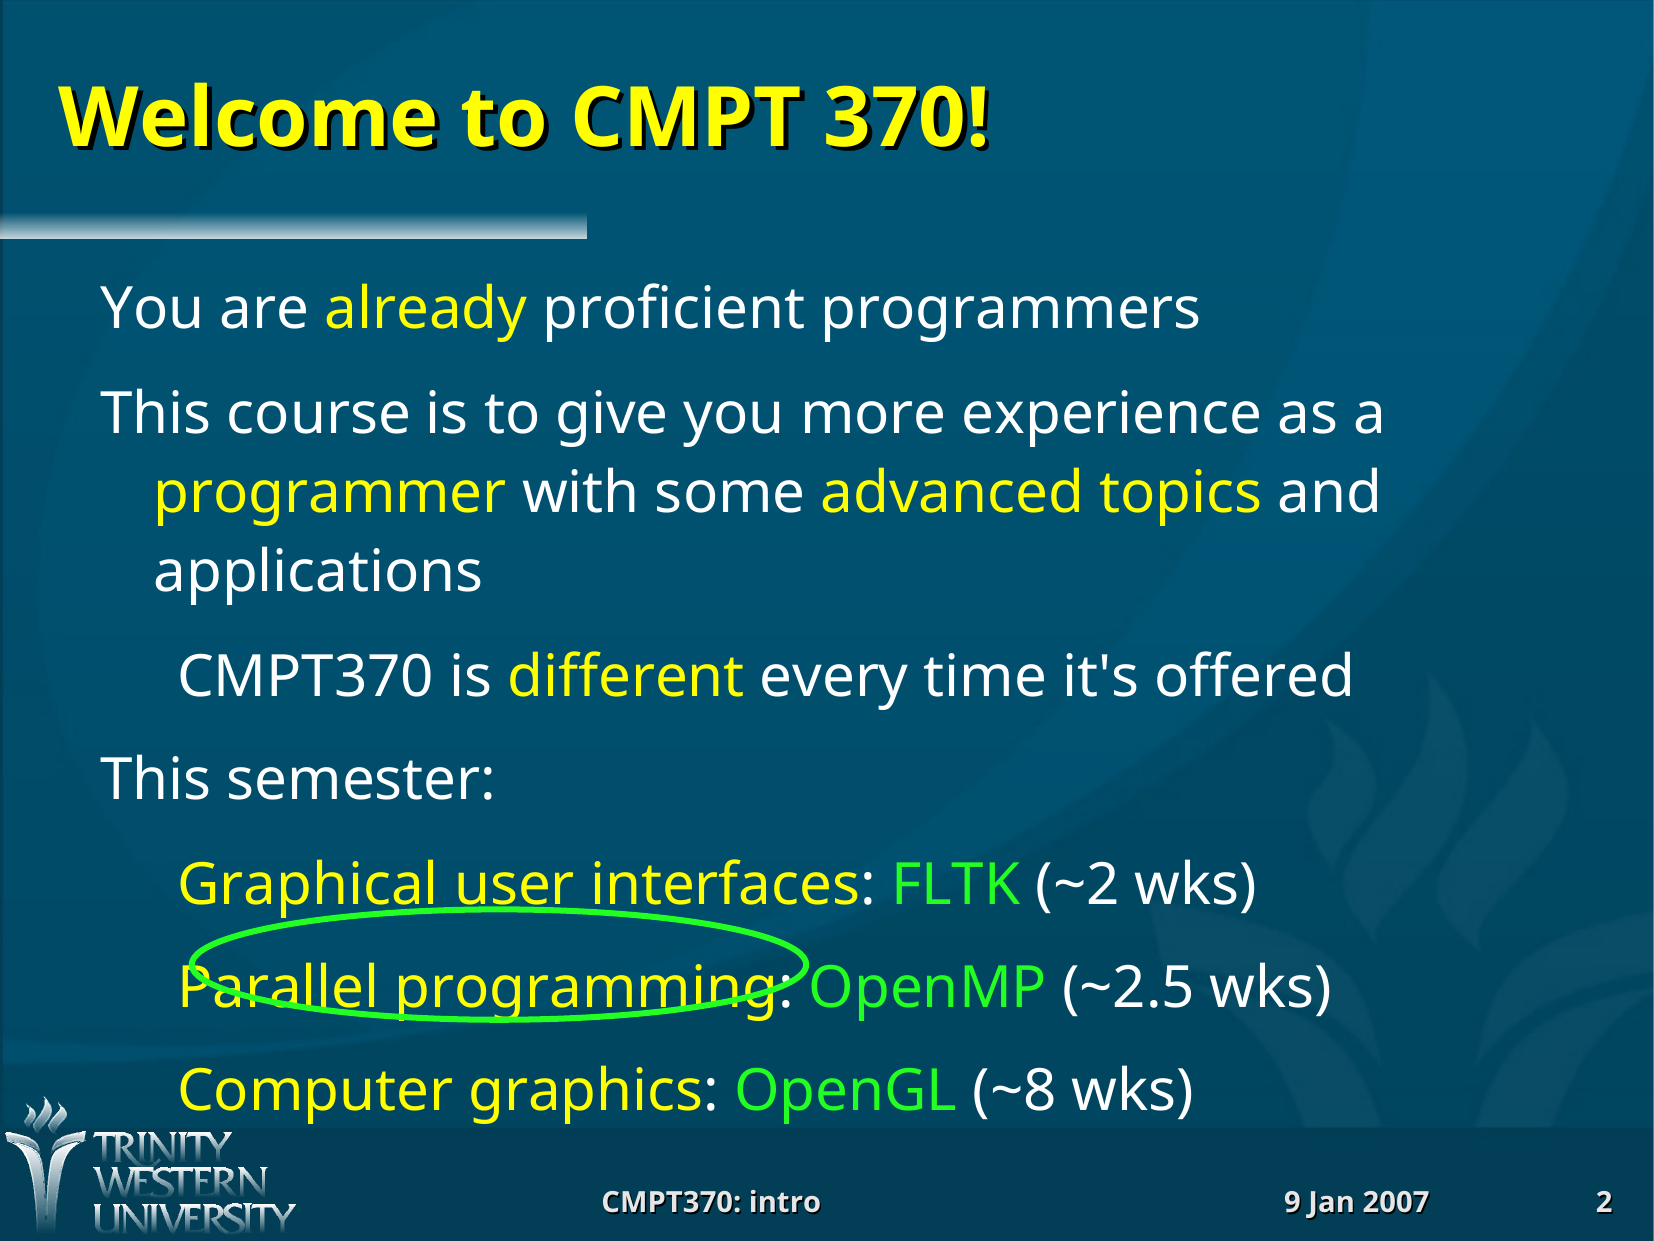

# Welcome to CMPT 370!
You are already proficient programmers
This course is to give you more experience as a programmer with some advanced topics and applications
CMPT370 is different every time it's offered
This semester:
Graphical user interfaces: FLTK (~2 wks)
Parallel programming: OpenMP (~2.5 wks)
Computer graphics: OpenGL (~8 wks)
CMPT370: intro
9 Jan 2007
2